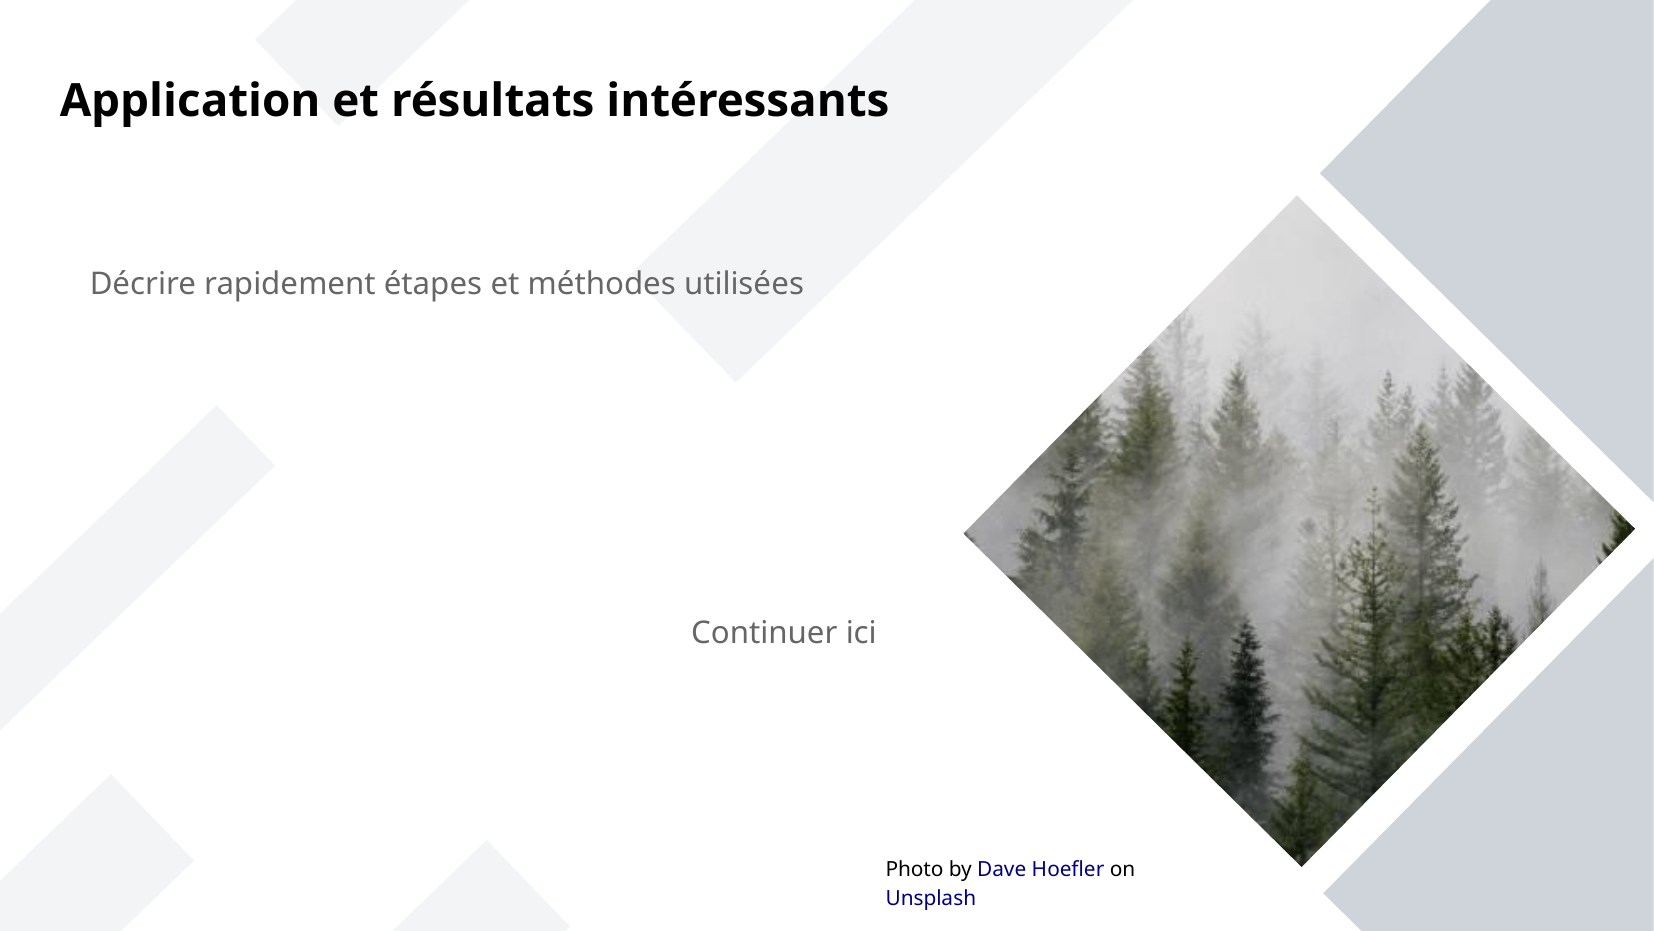

Application et résultats intéressants
Décrire rapidement étapes et méthodes utilisées
Continuer ici
Photo by Dave Hoefler on Unsplash